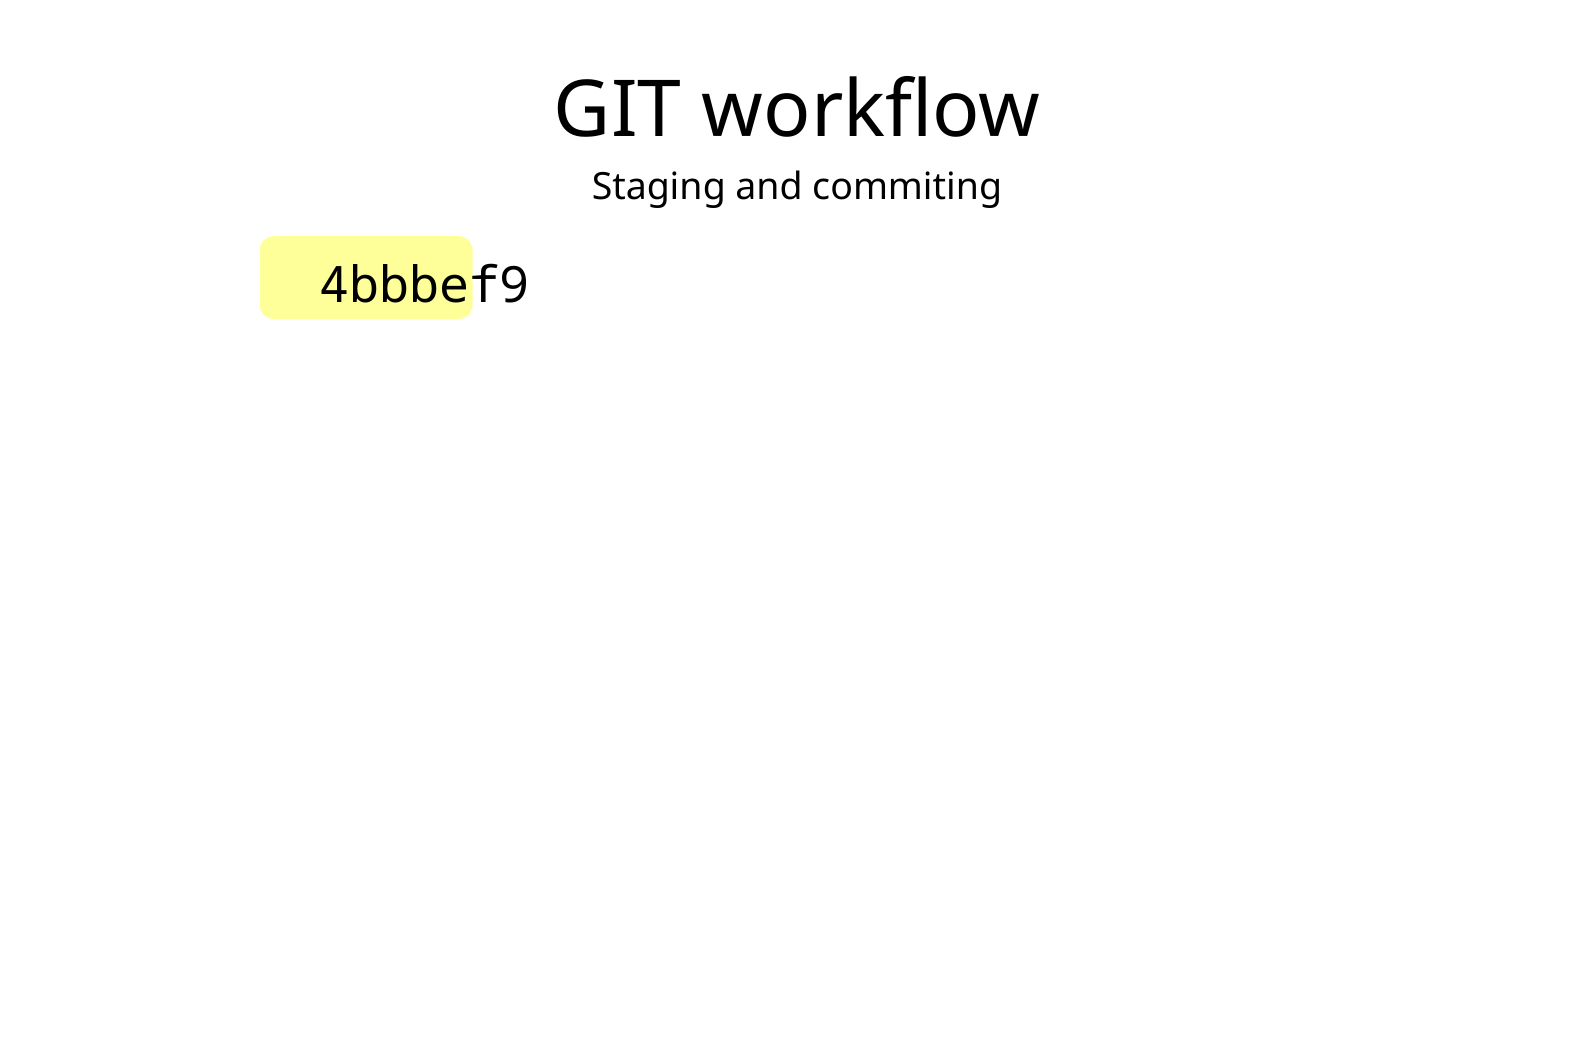

# GIT workflow Staging and commiting
 4bbbef9